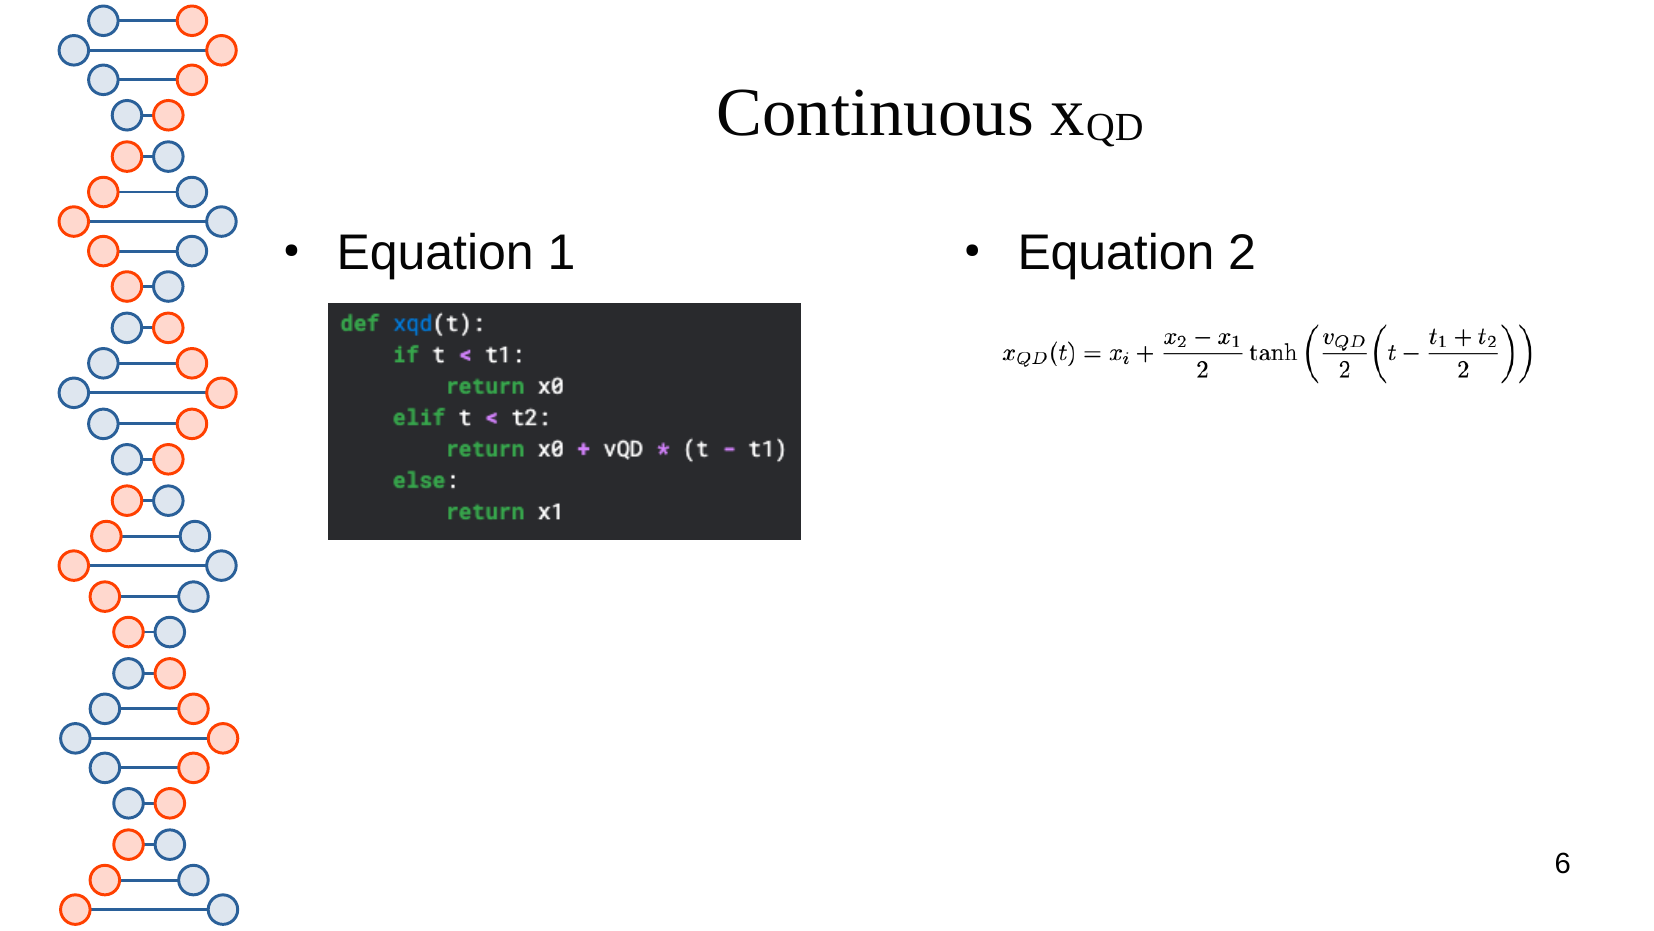

# Continuous xQD
Equation 1
Equation 2
6